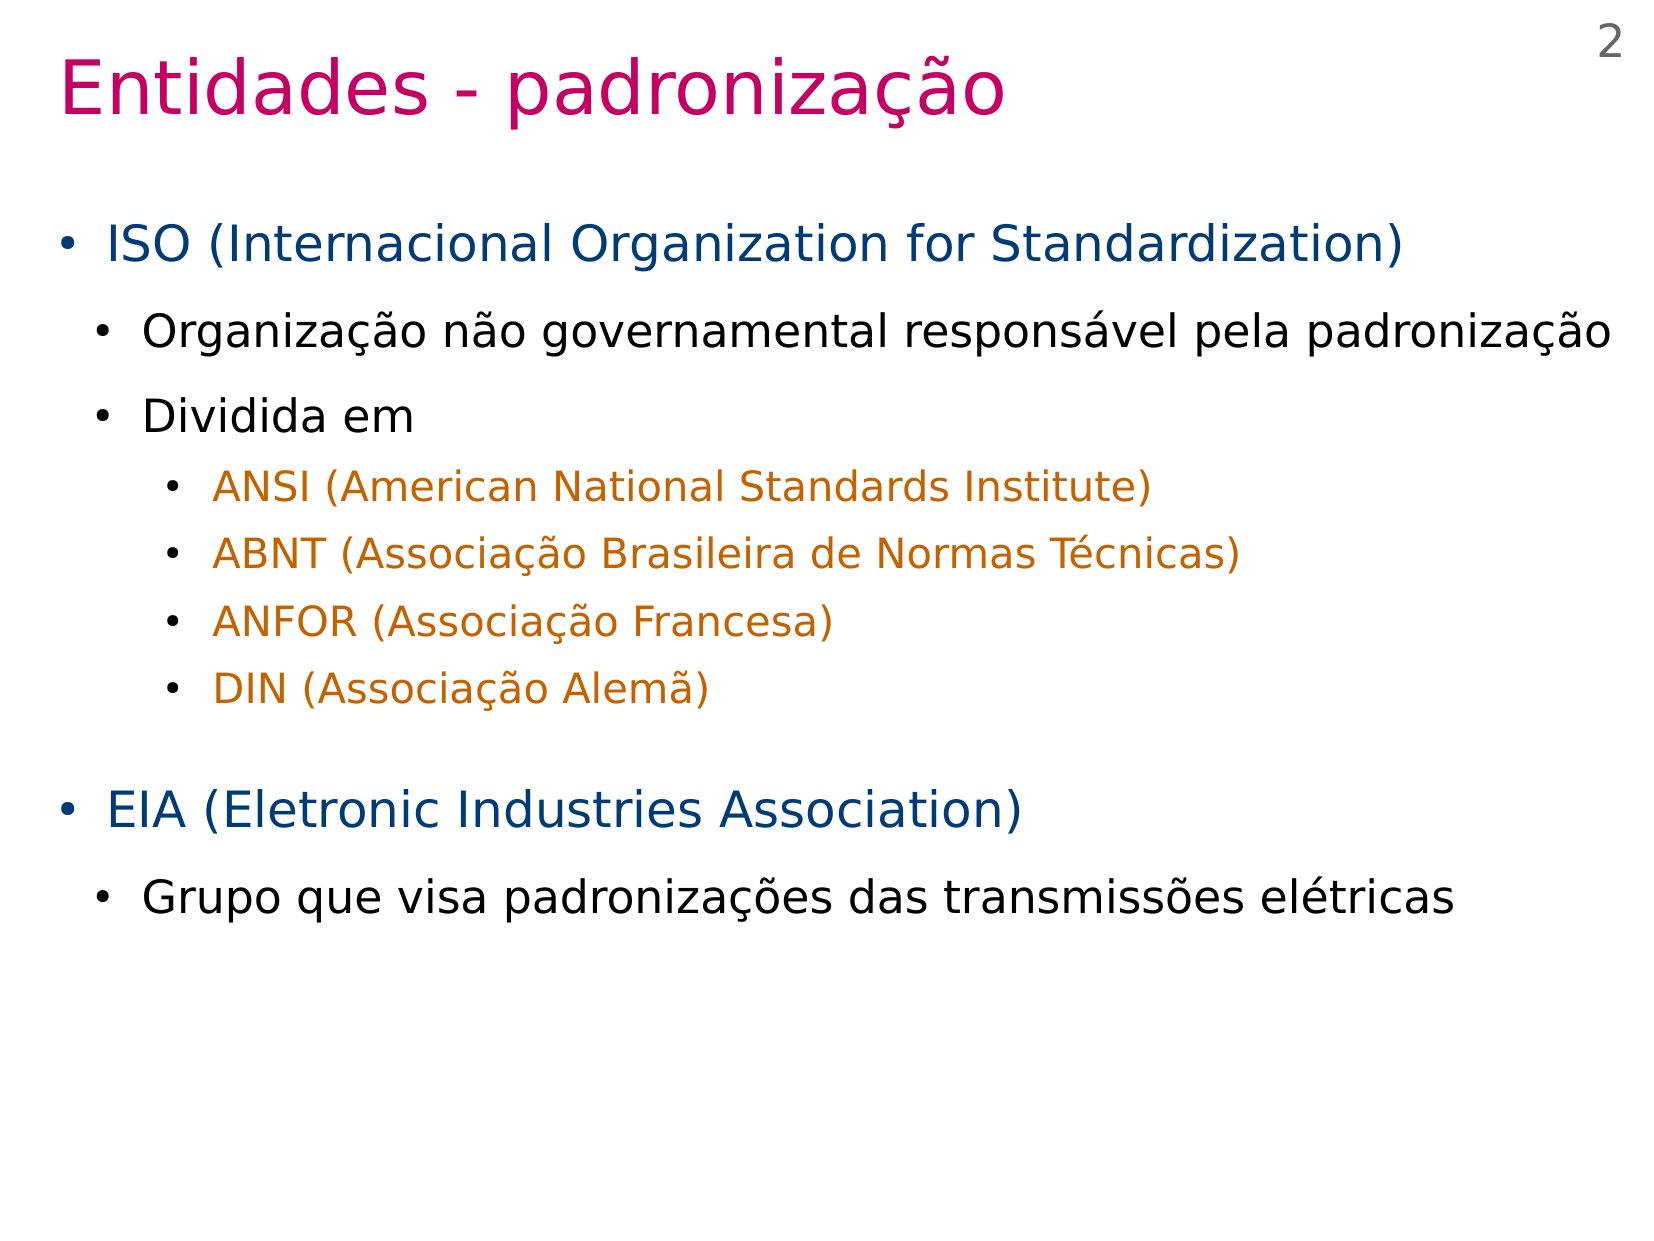

2
# Entidades - padronização
ISO (Internacional Organization for Standardization)
Organização não governamental responsável pela padronização
Dividida em
ANSI (American National Standards Institute)
ABNT (Associação Brasileira de Normas Técnicas)
ANFOR (Associação Francesa)
DIN (Associação Alemã)
EIA (Eletronic Industries Association)
Grupo que visa padronizações das transmissões elétricas